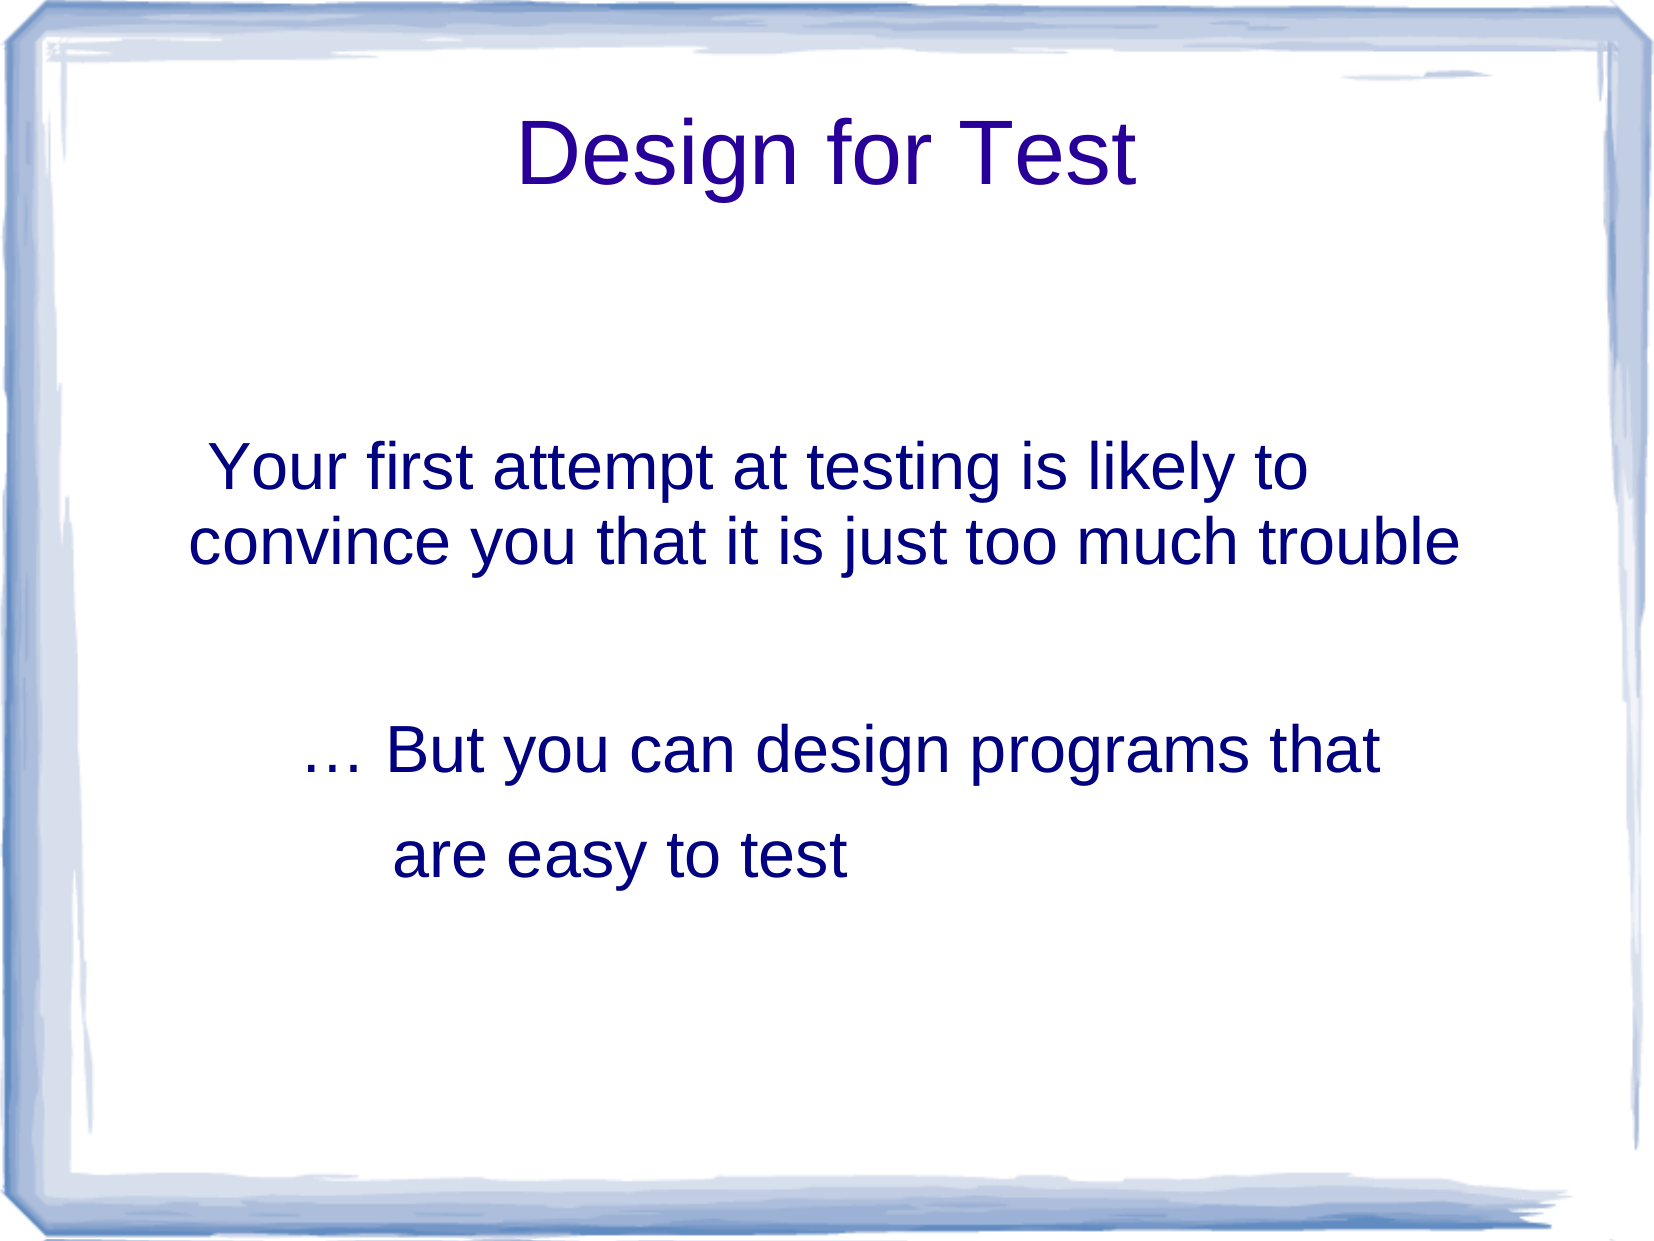

# Design for Test
 Your first attempt at testing is likely to convince you that it is just too much trouble
 … But you can design programs that
 are easy to test